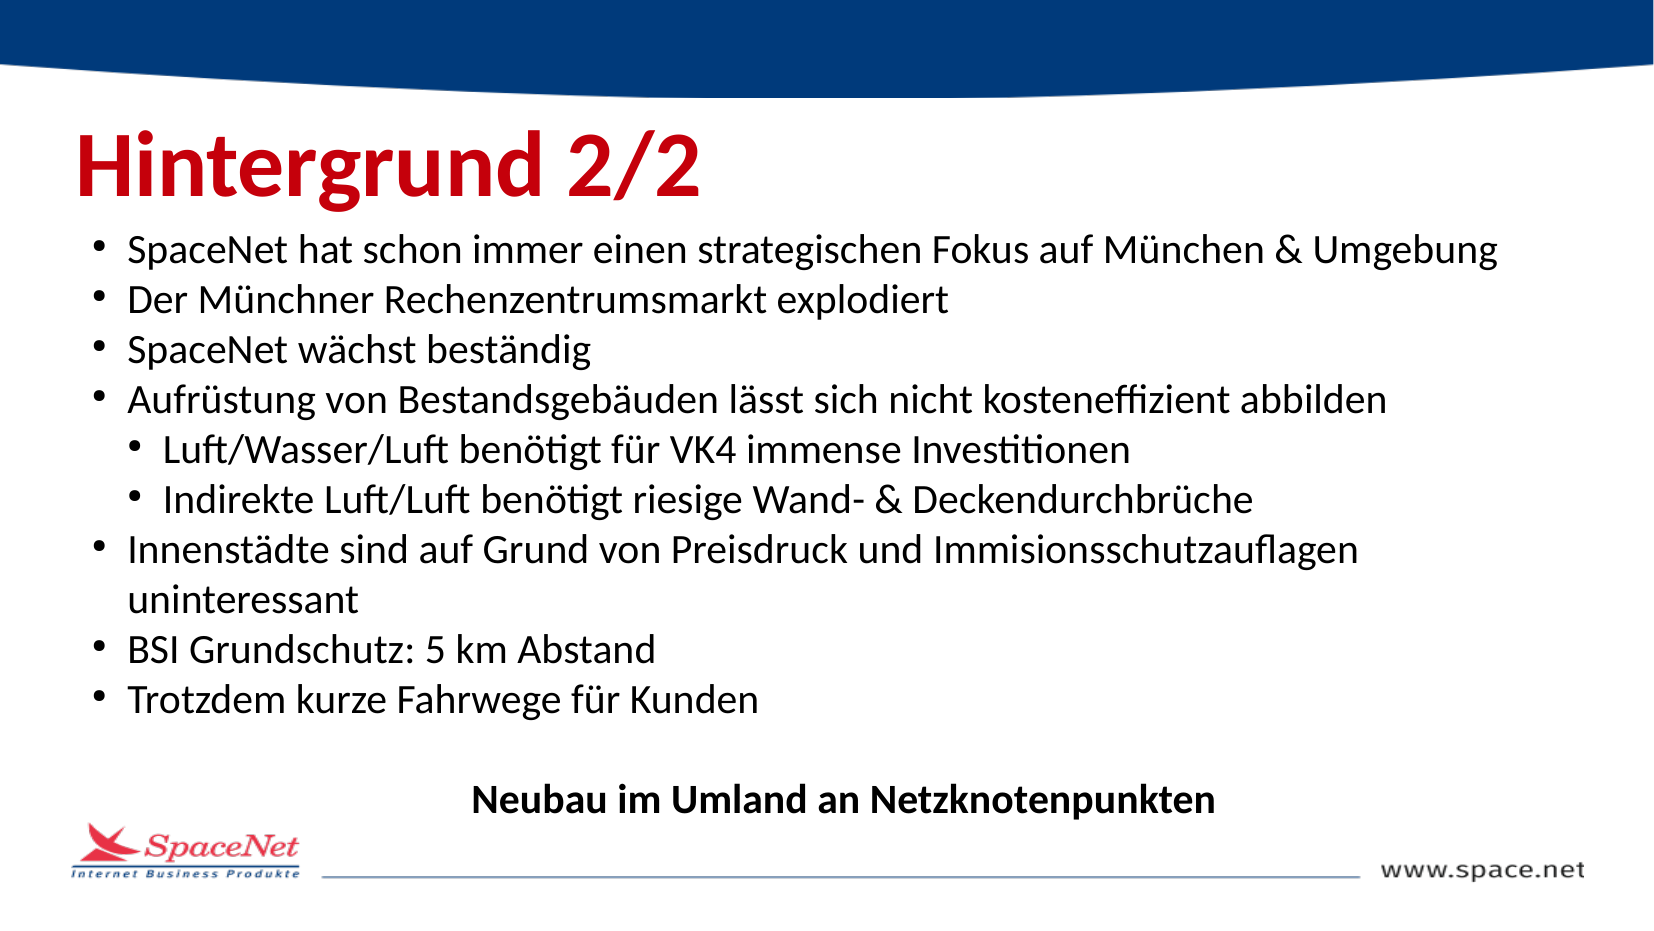

Hintergrund 2/2
SpaceNet hat schon immer einen strategischen Fokus auf München & Umgebung
Der Münchner Rechenzentrumsmarkt explodiert
SpaceNet wächst beständig
Aufrüstung von Bestandsgebäuden lässt sich nicht kosteneffizient abbilden
Luft/Wasser/Luft benötigt für VK4 immense Investitionen
Indirekte Luft/Luft benötigt riesige Wand- & Deckendurchbrüche
Innenstädte sind auf Grund von Preisdruck und Immisionsschutzauflagen uninteressant
BSI Grundschutz: 5 km Abstand
Trotzdem kurze Fahrwege für Kunden
Neubau im Umland an Netzknotenpunkten